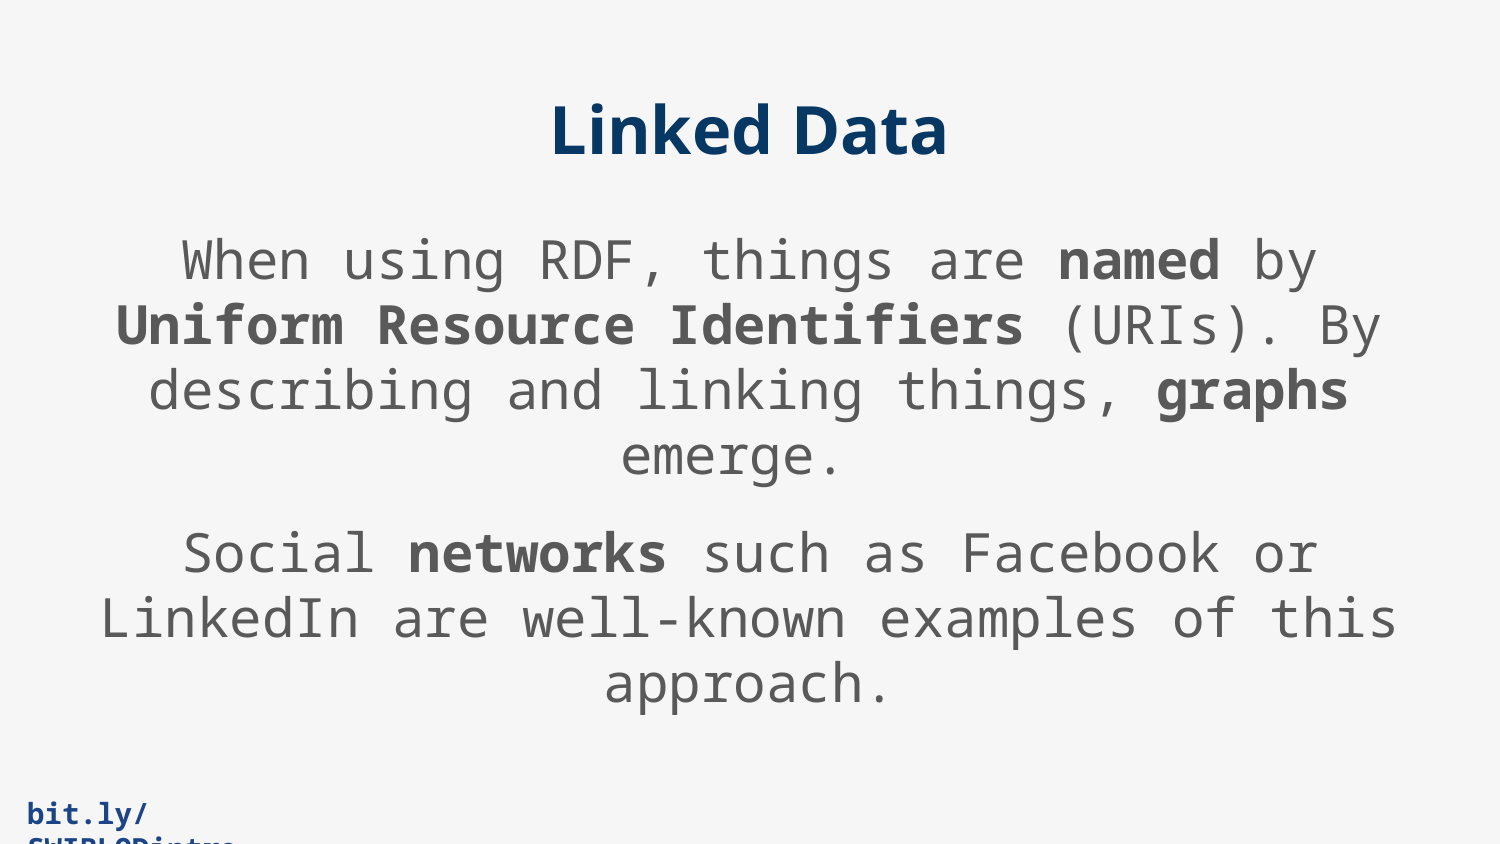

# Linked Data
When using RDF, things are named by Uniform Resource Identifiers (URIs). By describing and linking things, graphs emerge.
Social networks such as Facebook or LinkedIn are well-known examples of this approach.